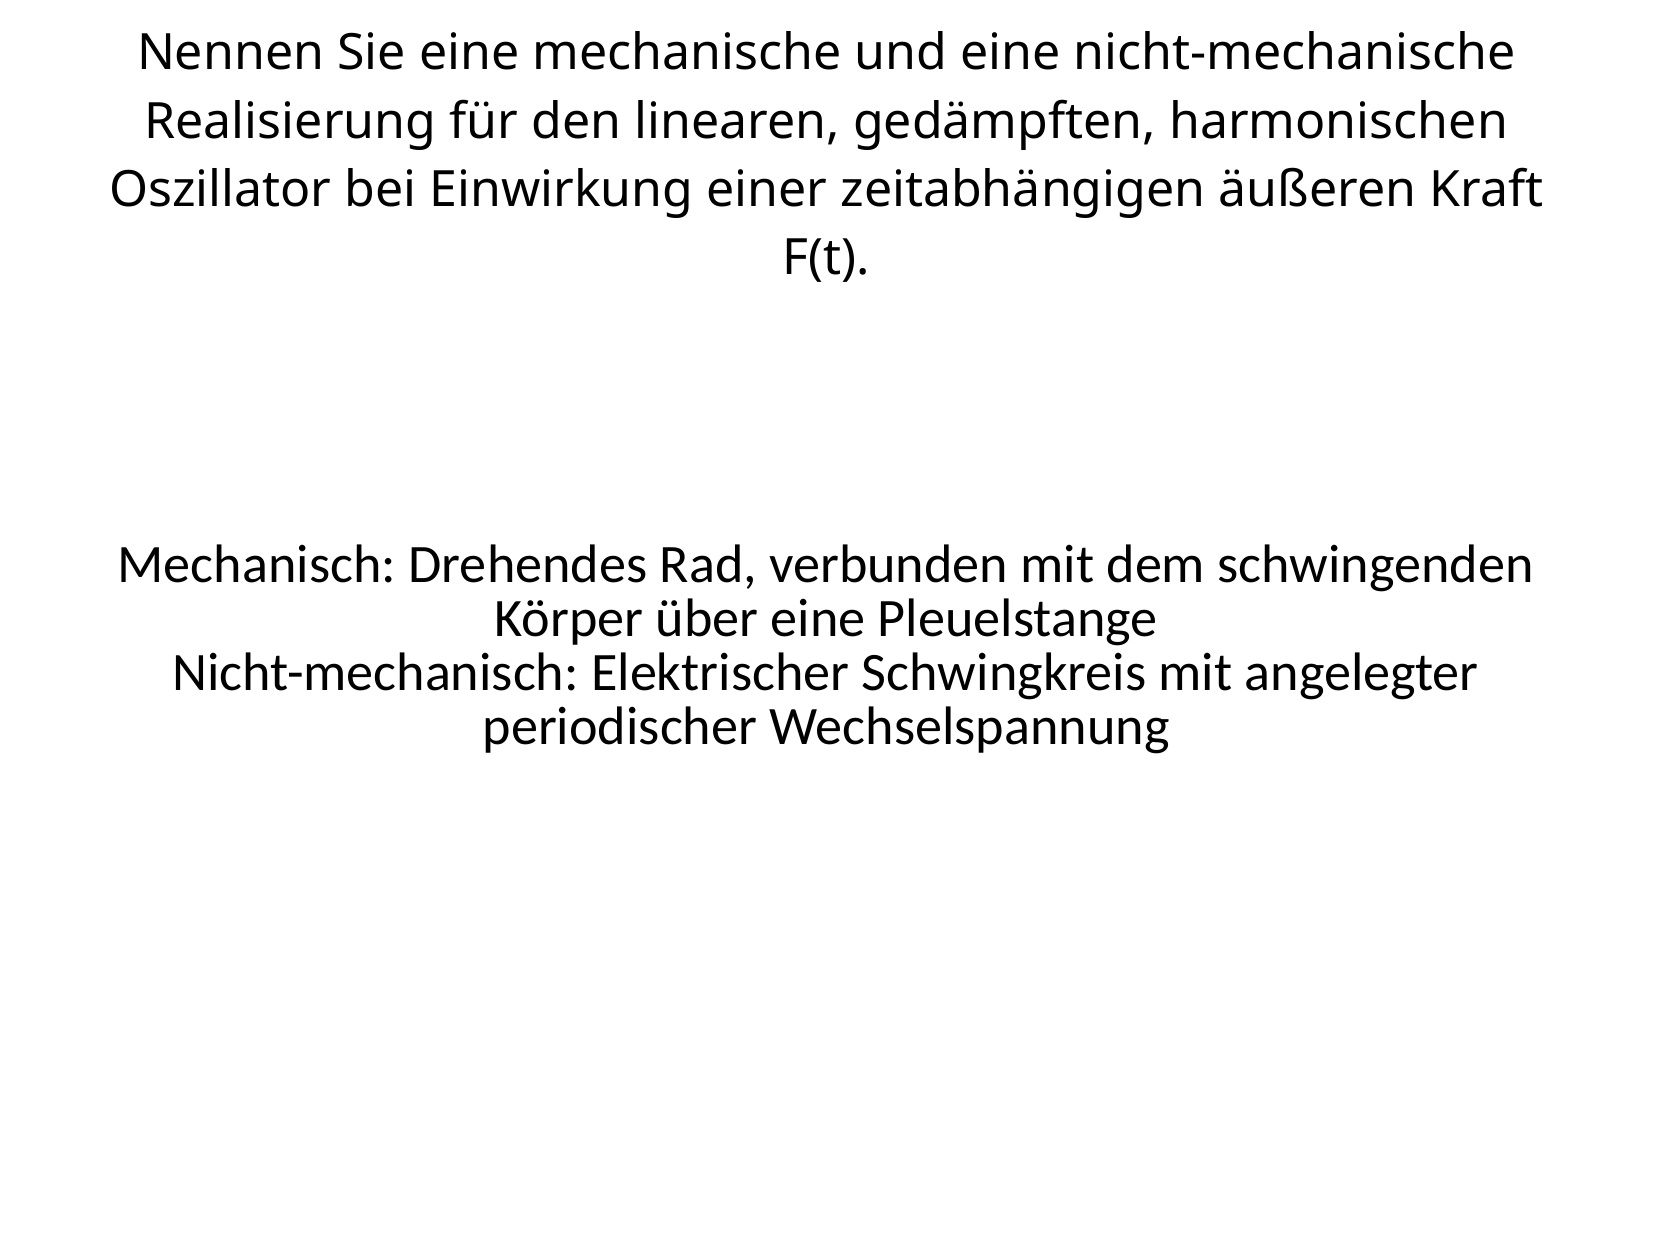

# Nennen Sie eine mechanische und eine nicht-mechanische Realisierung für den linearen, gedämpften, harmonischen Oszillator bei Einwirkung einer zeitabhängigen äußeren Kraft F(t).
Mechanisch: Drehendes Rad, verbunden mit dem schwingenden Körper über eine Pleuelstange
Nicht-mechanisch: Elektrischer Schwingkreis mit angelegter periodischer Wechselspannung